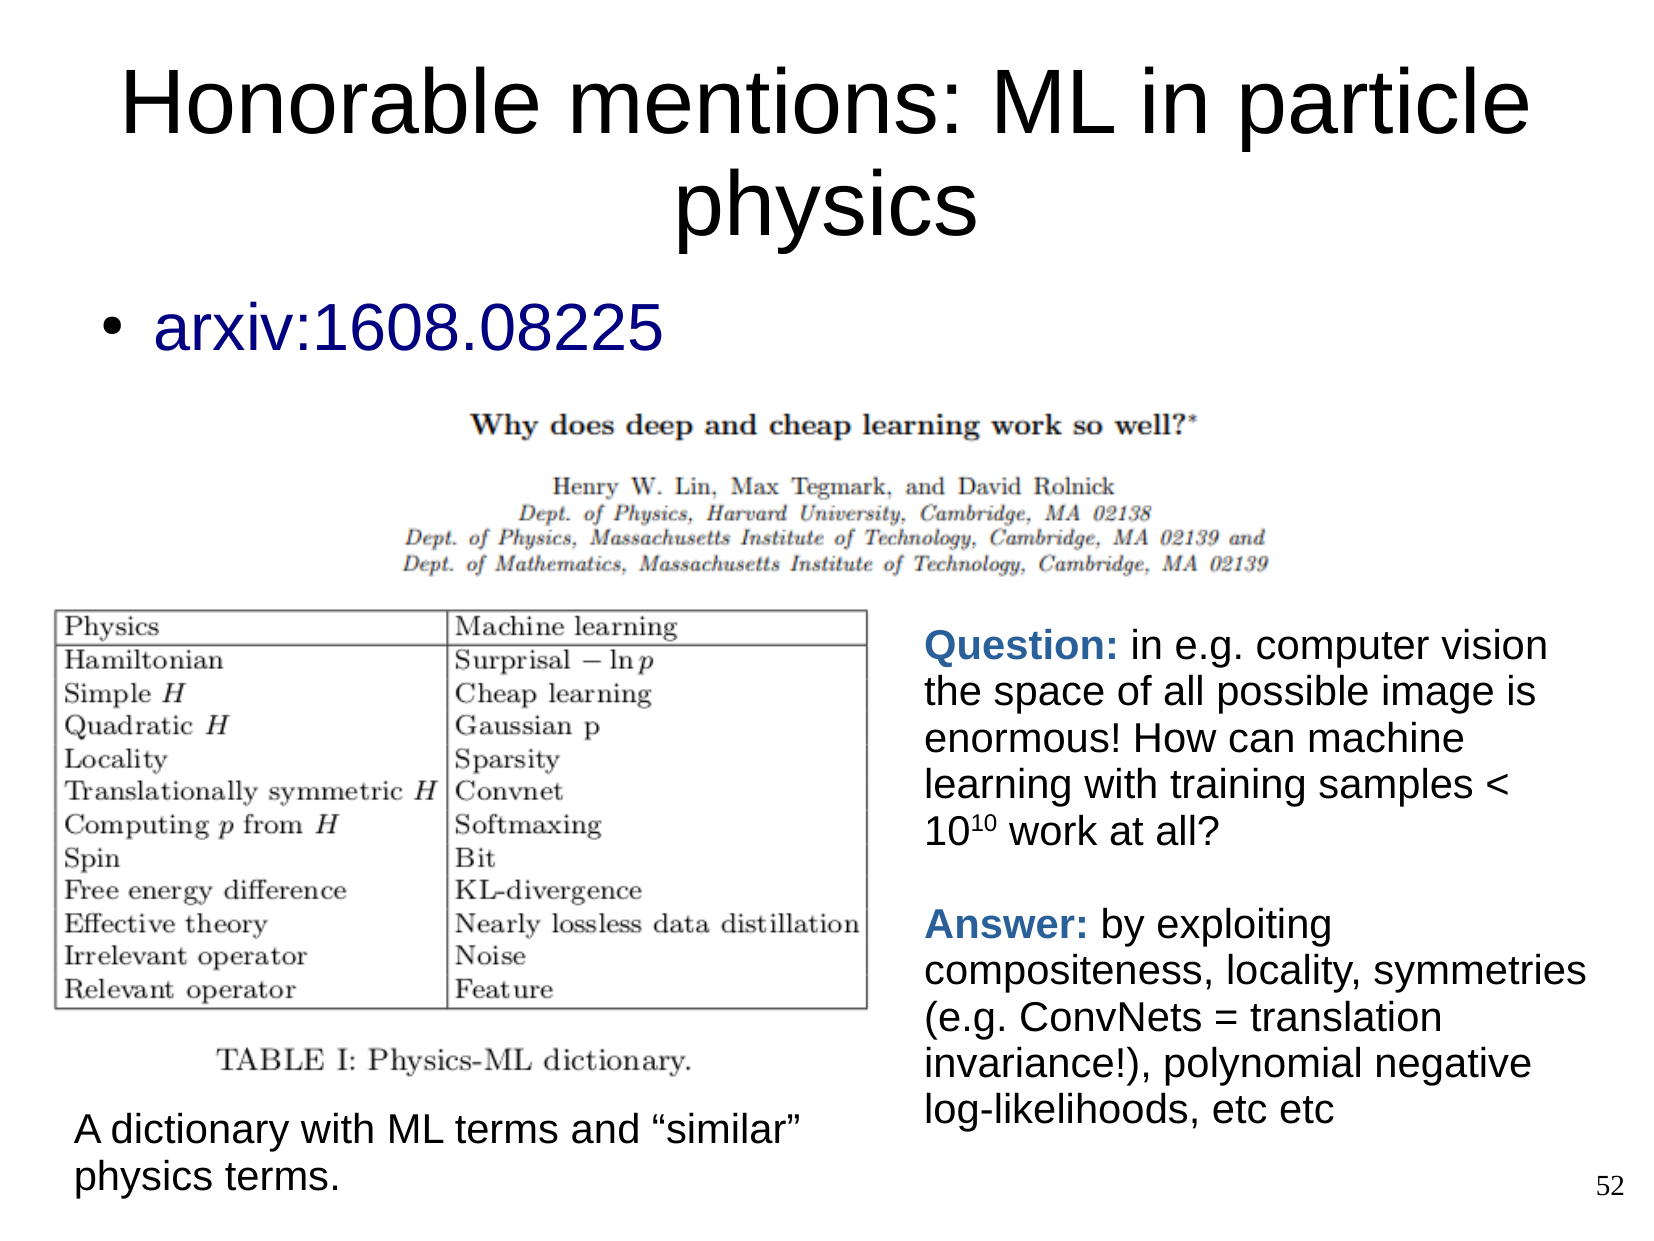

# Honorable mentions: ML in particle physics
arxiv:1608.08225
Question: in e.g. computer vision the space of all possible image is enormous! How can machine learning with training samples < 1010 work at all?
Answer: by exploiting compositeness, locality, symmetries (e.g. ConvNets = translation invariance!), polynomial negative log-likelihoods, etc etc
A dictionary with ML terms and “similar” physics terms.
52